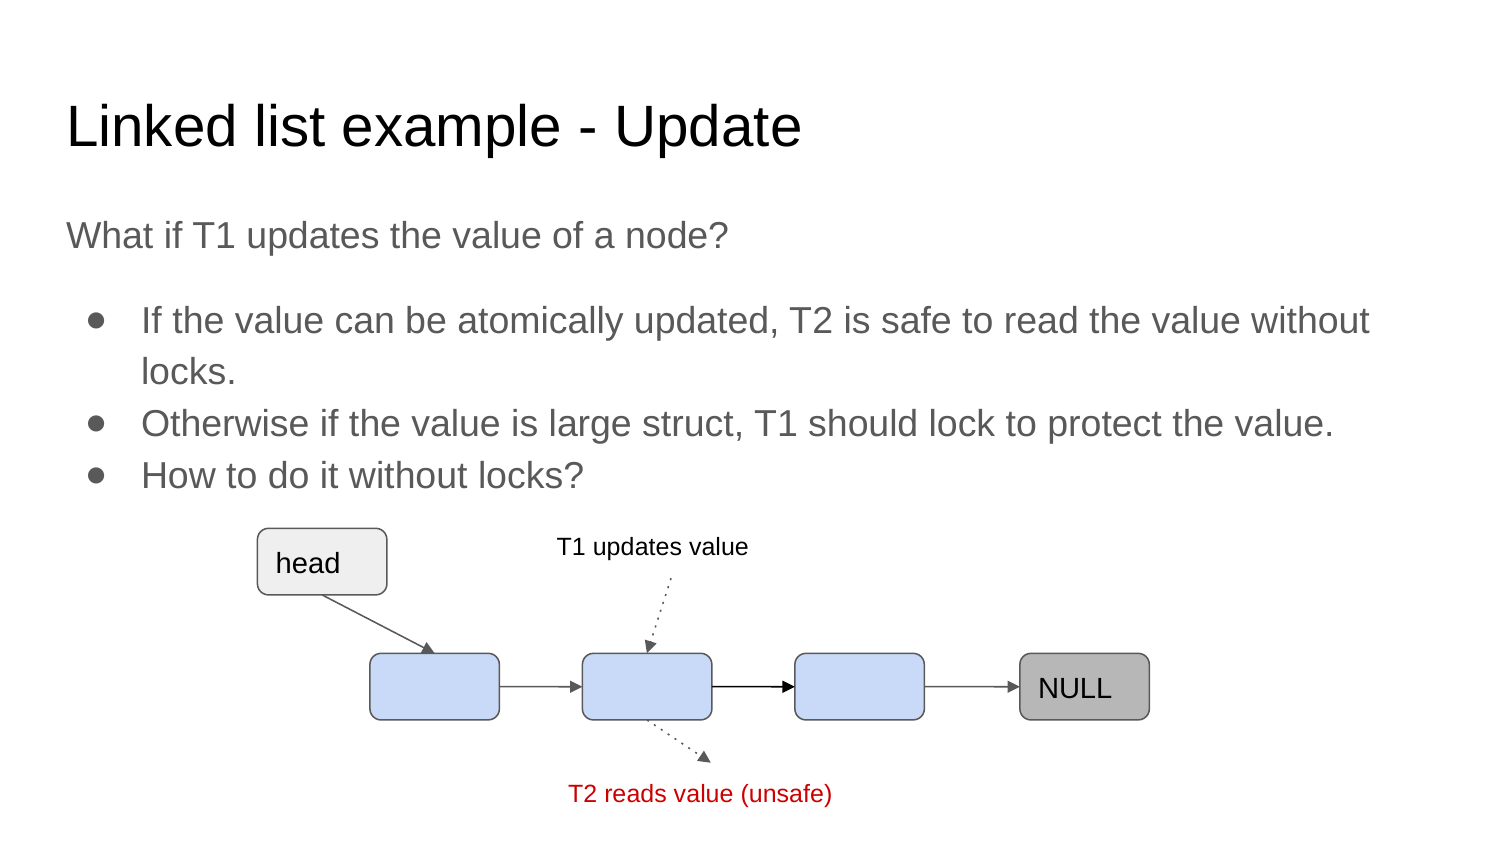

# Linked list example - Update
What if T1 updates the value of a node?
If the value can be atomically updated, T2 is safe to read the value without locks.
Otherwise if the value is large struct, T1 should lock to protect the value.
How to do it without locks?
T1 updates value
head
NULL
T2 reads value (unsafe)